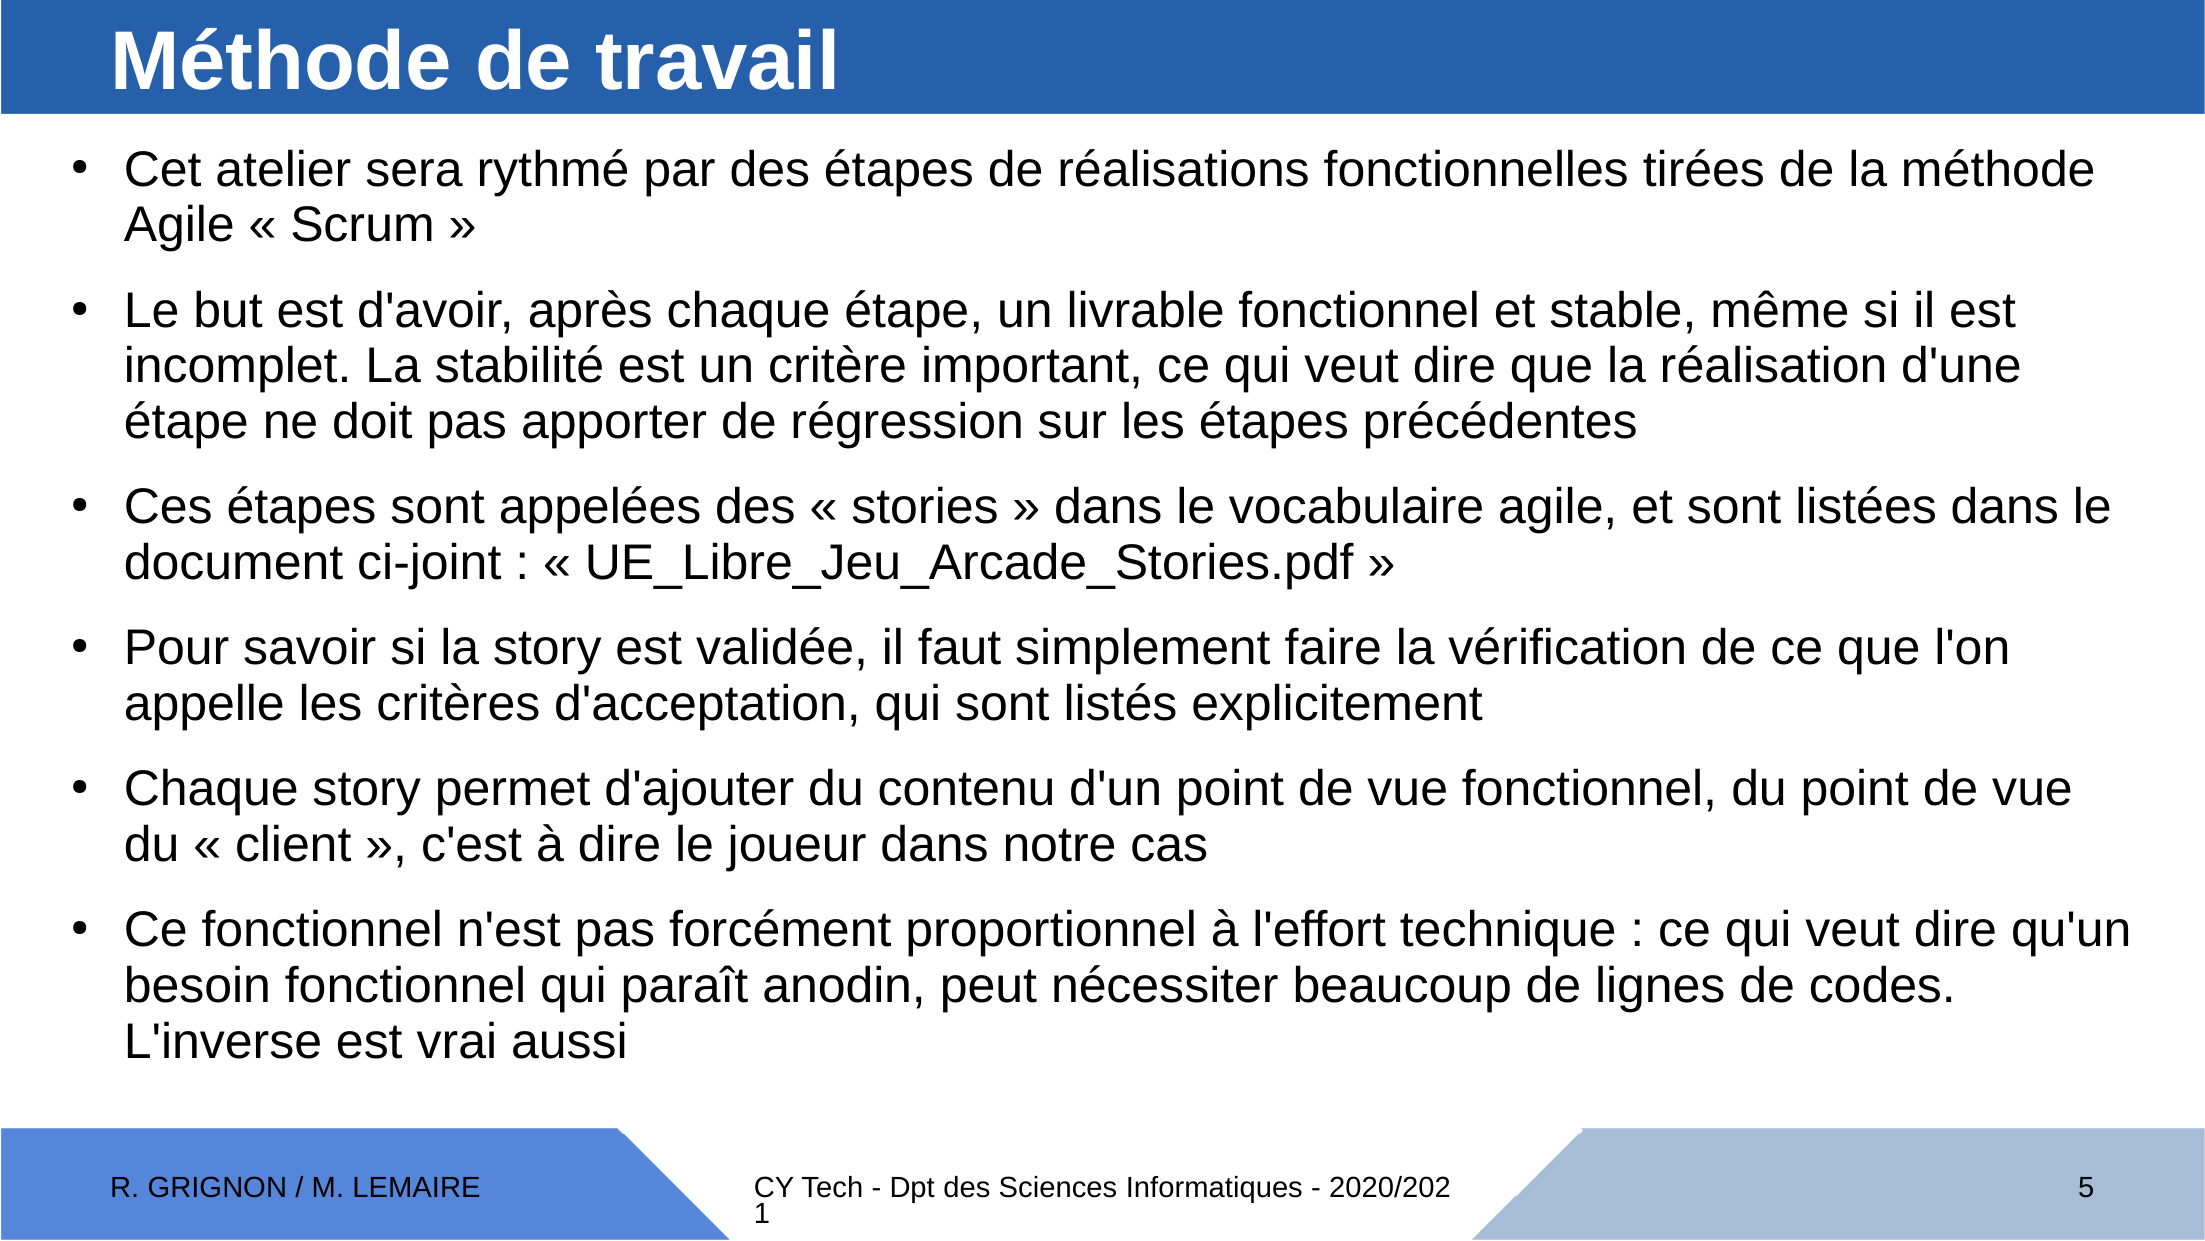

# Méthode de travail
Cet atelier sera rythmé par des étapes de réalisations fonctionnelles tirées de la méthode Agile « Scrum »
Le but est d'avoir, après chaque étape, un livrable fonctionnel et stable, même si il est incomplet. La stabilité est un critère important, ce qui veut dire que la réalisation d'une étape ne doit pas apporter de régression sur les étapes précédentes
Ces étapes sont appelées des « stories » dans le vocabulaire agile, et sont listées dans le document ci-joint : « UE_Libre_Jeu_Arcade_Stories.pdf »
Pour savoir si la story est validée, il faut simplement faire la vérification de ce que l'on appelle les critères d'acceptation, qui sont listés explicitement
Chaque story permet d'ajouter du contenu d'un point de vue fonctionnel, du point de vue du « client », c'est à dire le joueur dans notre cas
Ce fonctionnel n'est pas forcément proportionnel à l'effort technique : ce qui veut dire qu'un besoin fonctionnel qui paraît anodin, peut nécessiter beaucoup de lignes de codes. L'inverse est vrai aussi
R. GRIGNON / M. LEMAIRE
CY Tech - Dpt des Sciences Informatiques - 2020/2021
5